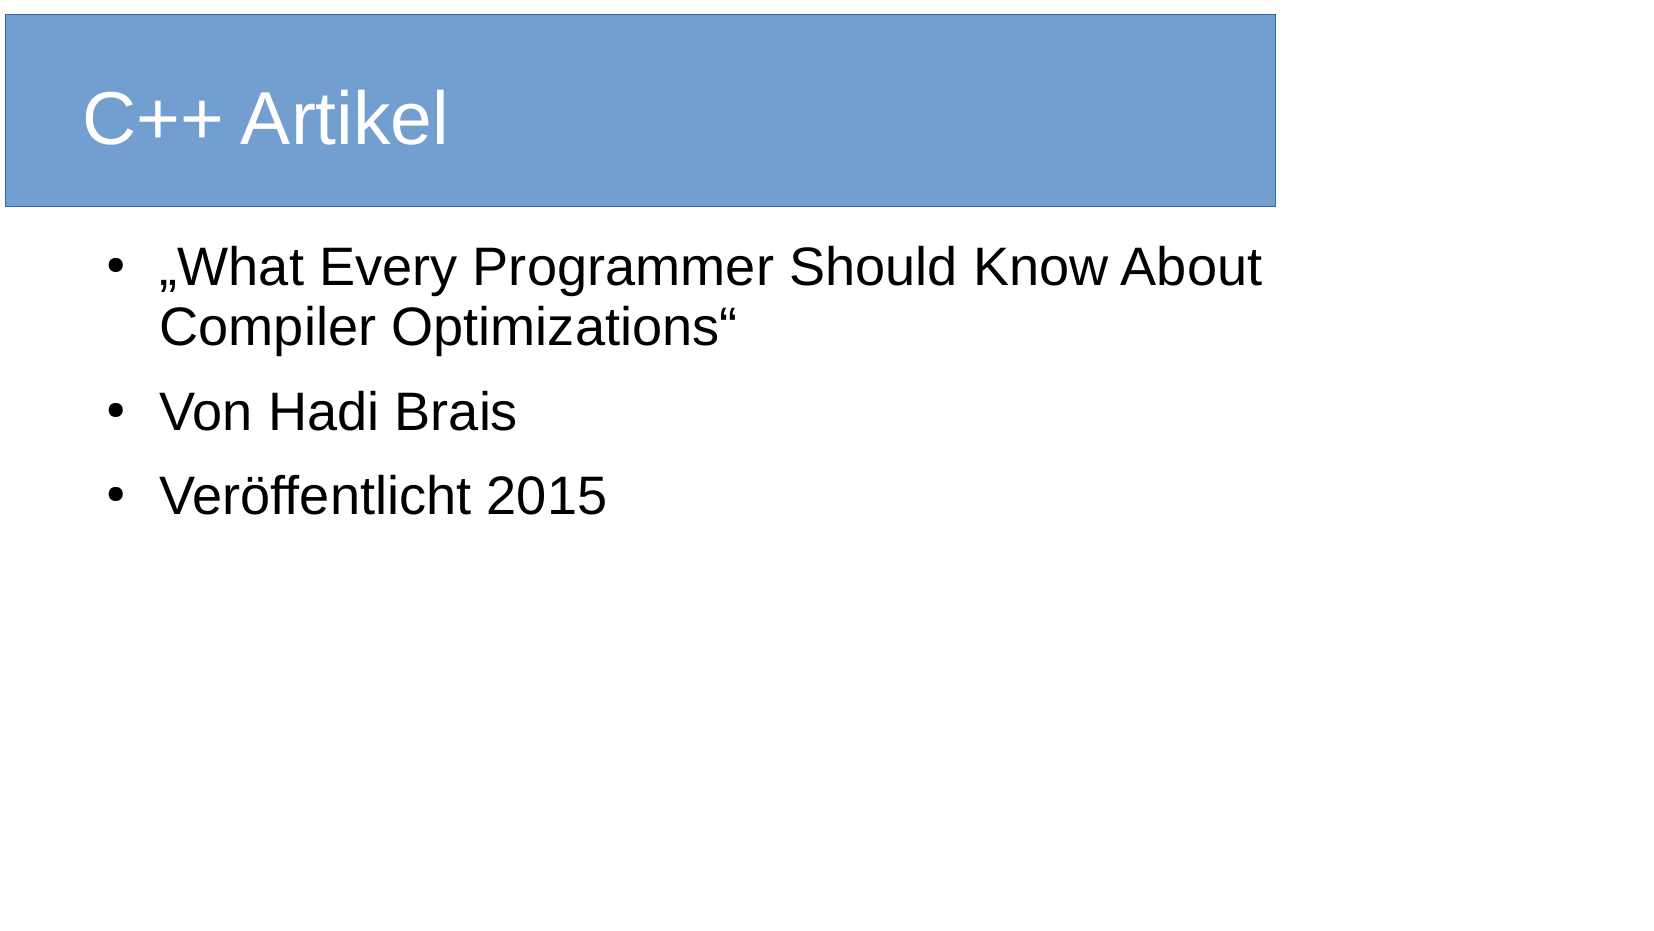

# C++ Artikel
„What Every Programmer Should Know About
Compiler Optimizations“
Von Hadi Brais
Veröffentlicht 2015